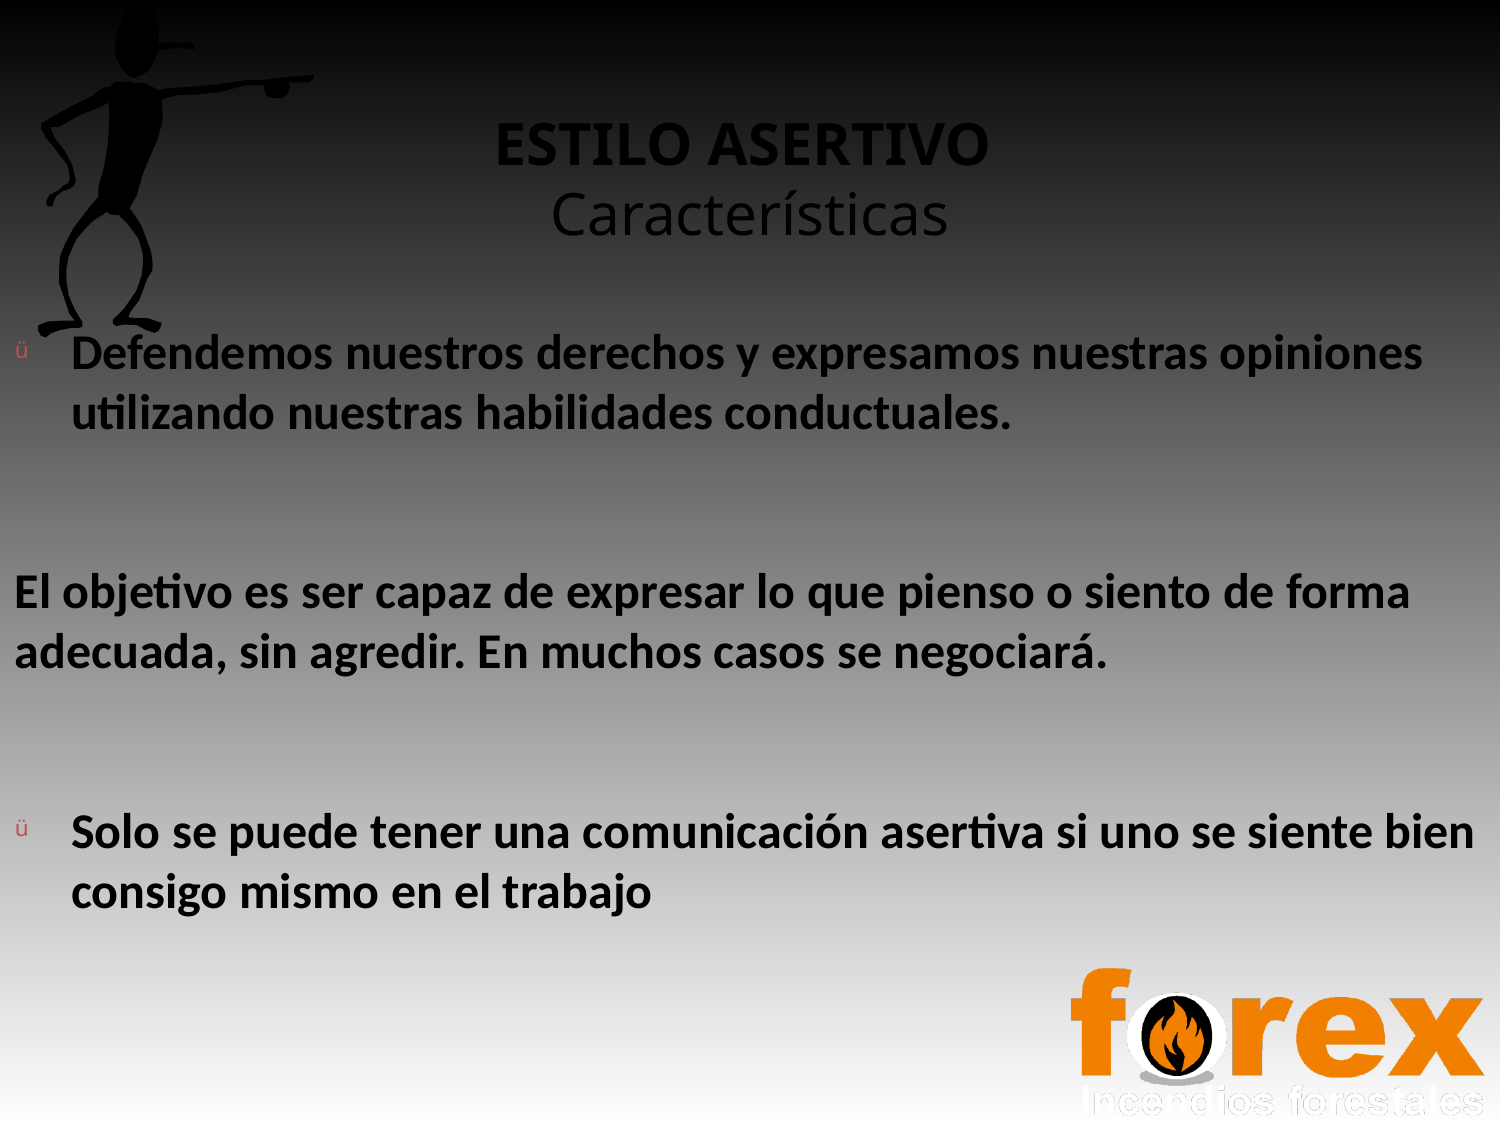

# ESTILO ASERTIVO Características
Defendemos nuestros derechos y expresamos nuestras opiniones utilizando nuestras habilidades conductuales.
El objetivo es ser capaz de expresar lo que pienso o siento de forma adecuada, sin agredir. En muchos casos se negociará.
Solo se puede tener una comunicación asertiva si uno se siente bien consigo mismo en el trabajo